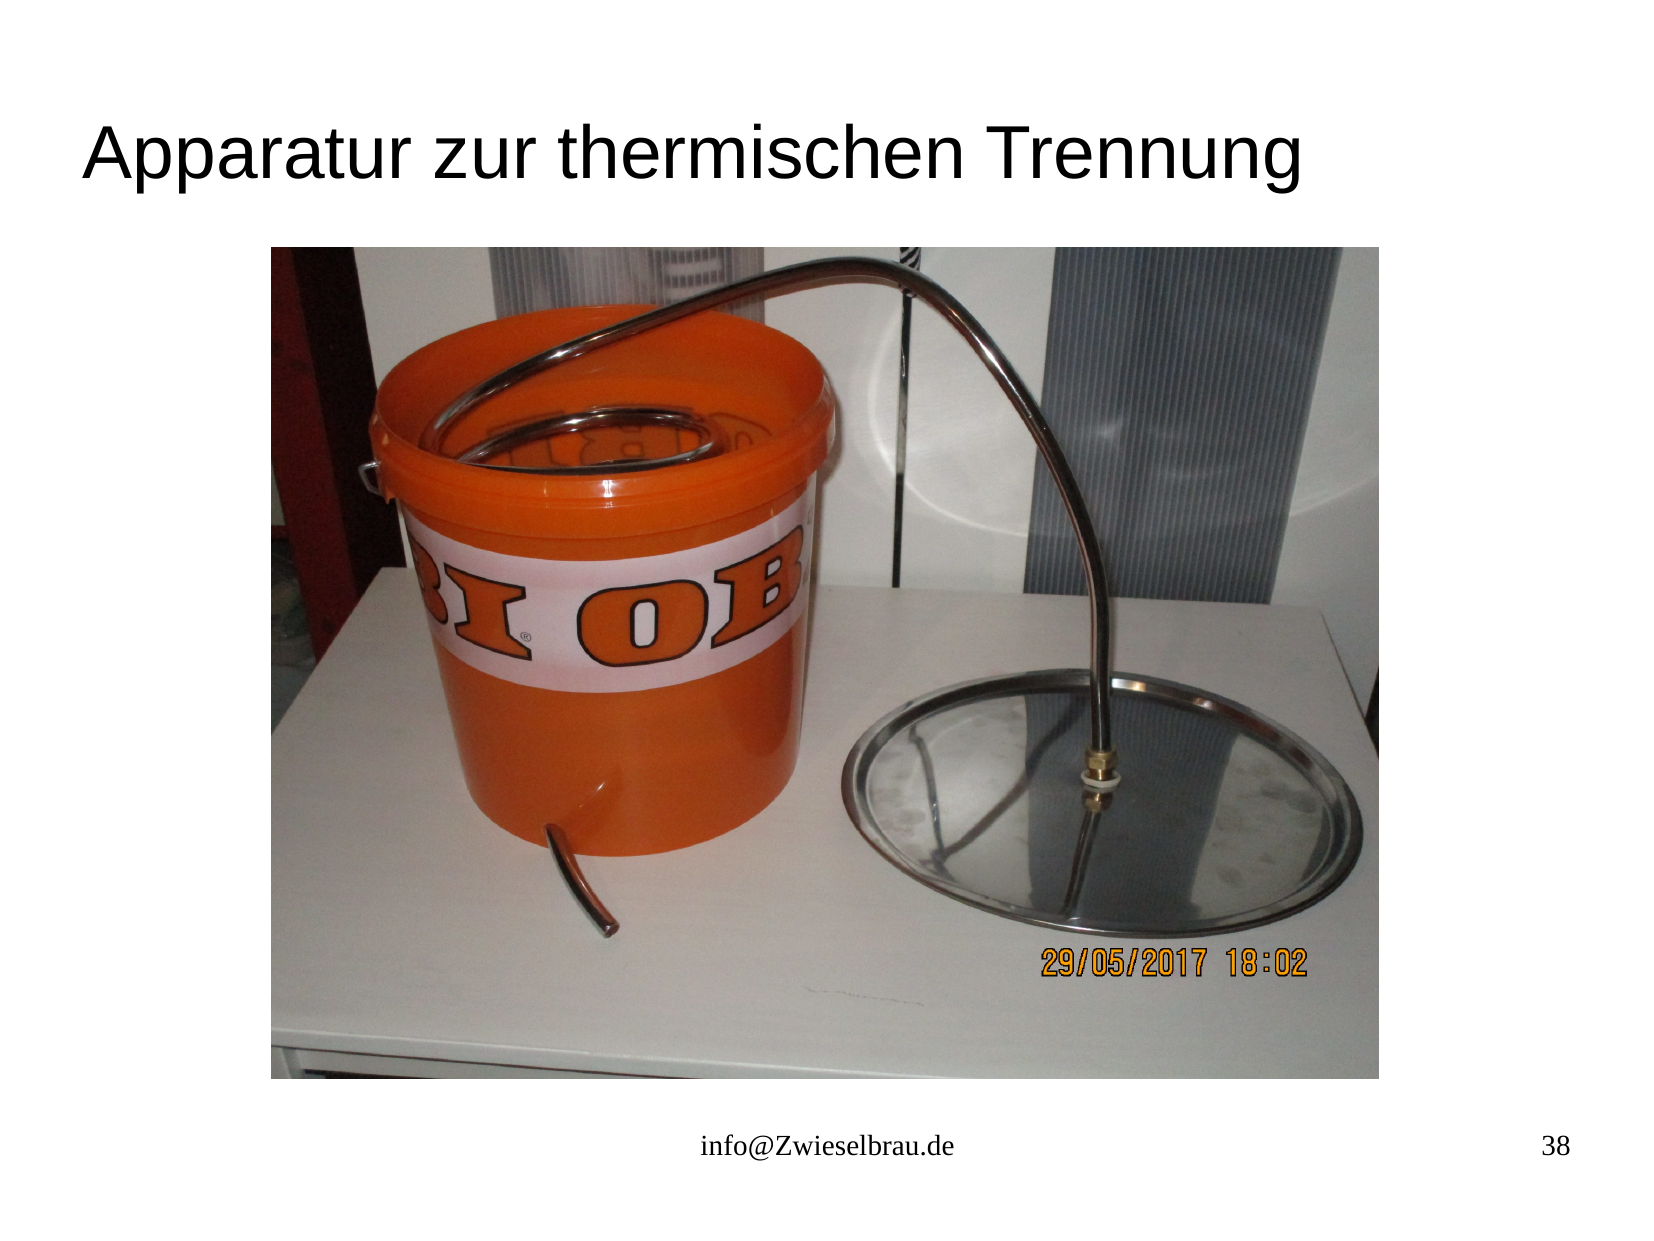

# Apparatur zur thermischen Trennung
info@Zwieselbrau.de
38